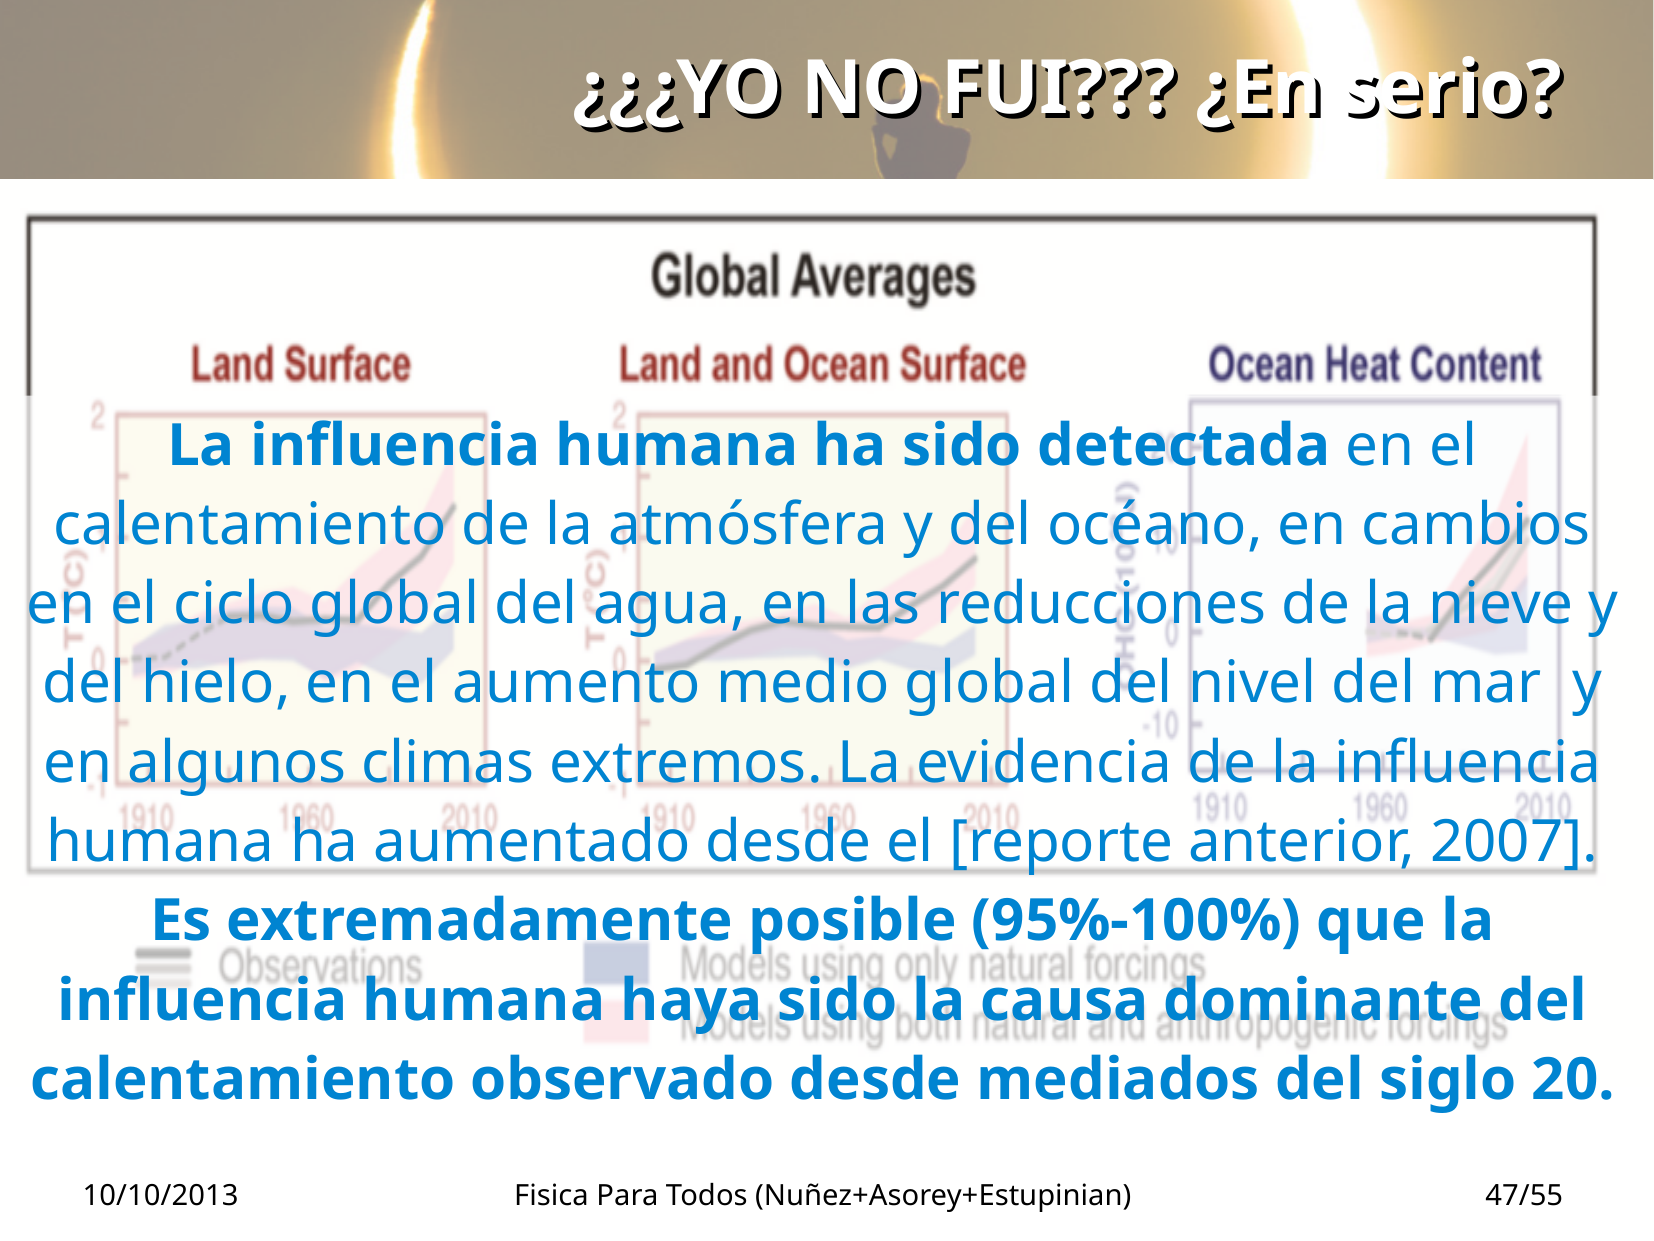

# ¿¿¿YO NO FUI??? ¿En serio?
La influencia humana ha sido detectada en el calentamiento de la atmósfera y del océano, en cambios en el ciclo global del agua, en las reducciones de la nieve y del hielo, en el aumento medio global del nivel del mar y en algunos climas extremos. La evidencia de la influencia humana ha aumentado desde el [reporte anterior, 2007]. Es extremadamente posible (95%-100%) que la influencia humana haya sido la causa dominante del calentamiento observado desde mediados del siglo 20.
10/10/2013
Fisica Para Todos (Nuñez+Asorey+Estupinian)
47